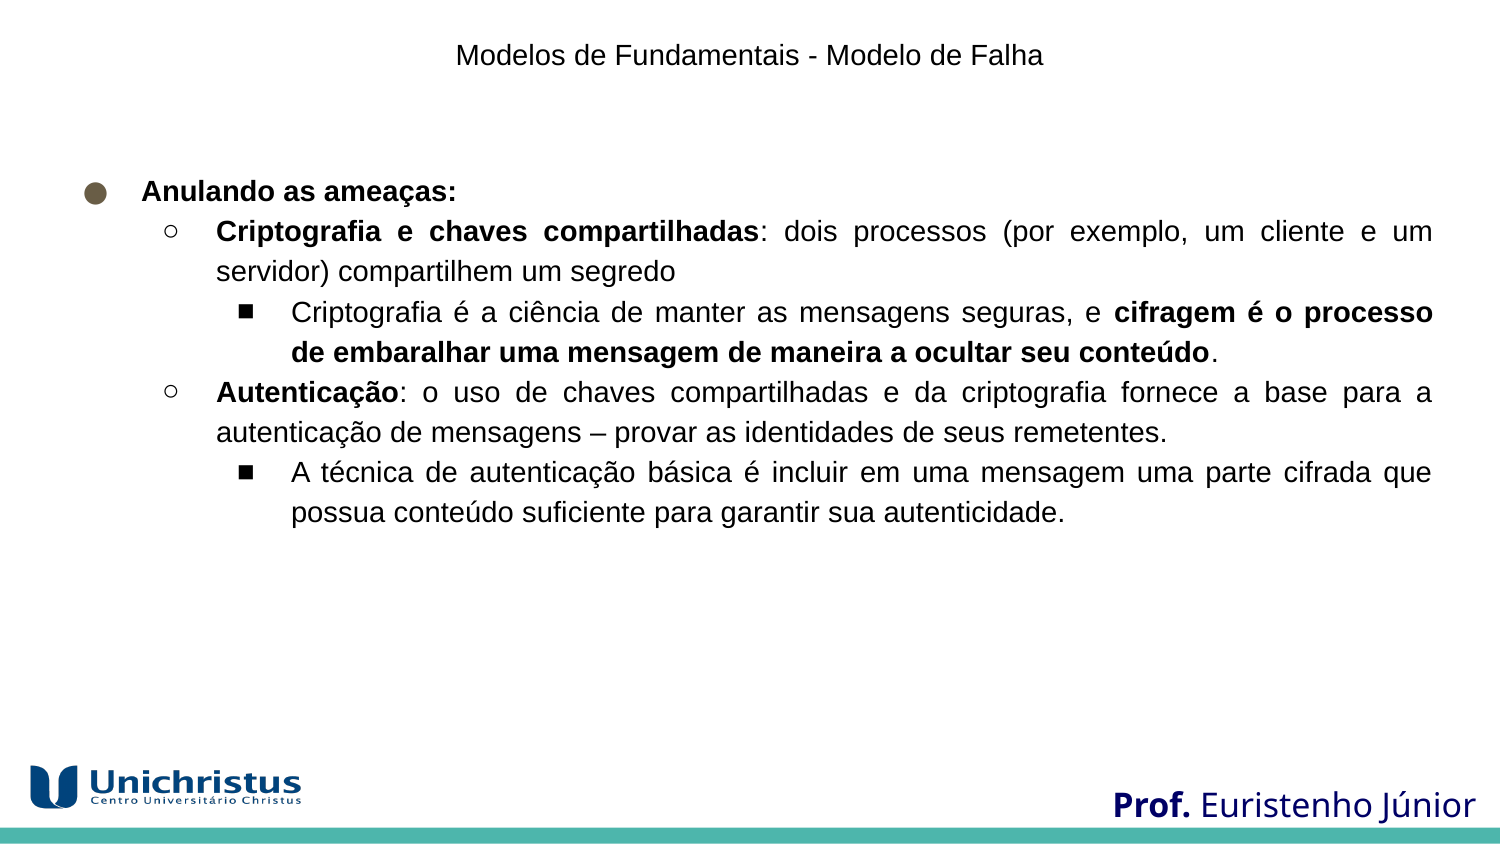

# Modelos de Fundamentais - Modelo de Falha
Anulando as ameaças:
Criptografia e chaves compartilhadas: dois processos (por exemplo, um cliente e um servidor) compartilhem um segredo
Criptografia é a ciência de manter as mensagens seguras, e cifragem é o processo de embaralhar uma mensagem de maneira a ocultar seu conteúdo.
Autenticação: o uso de chaves compartilhadas e da criptografia fornece a base para a autenticação de mensagens – provar as identidades de seus remetentes.
A técnica de autenticação básica é incluir em uma mensagem uma parte cifrada que possua conteúdo suficiente para garantir sua autenticidade.
Prof. Euristenho Júnior